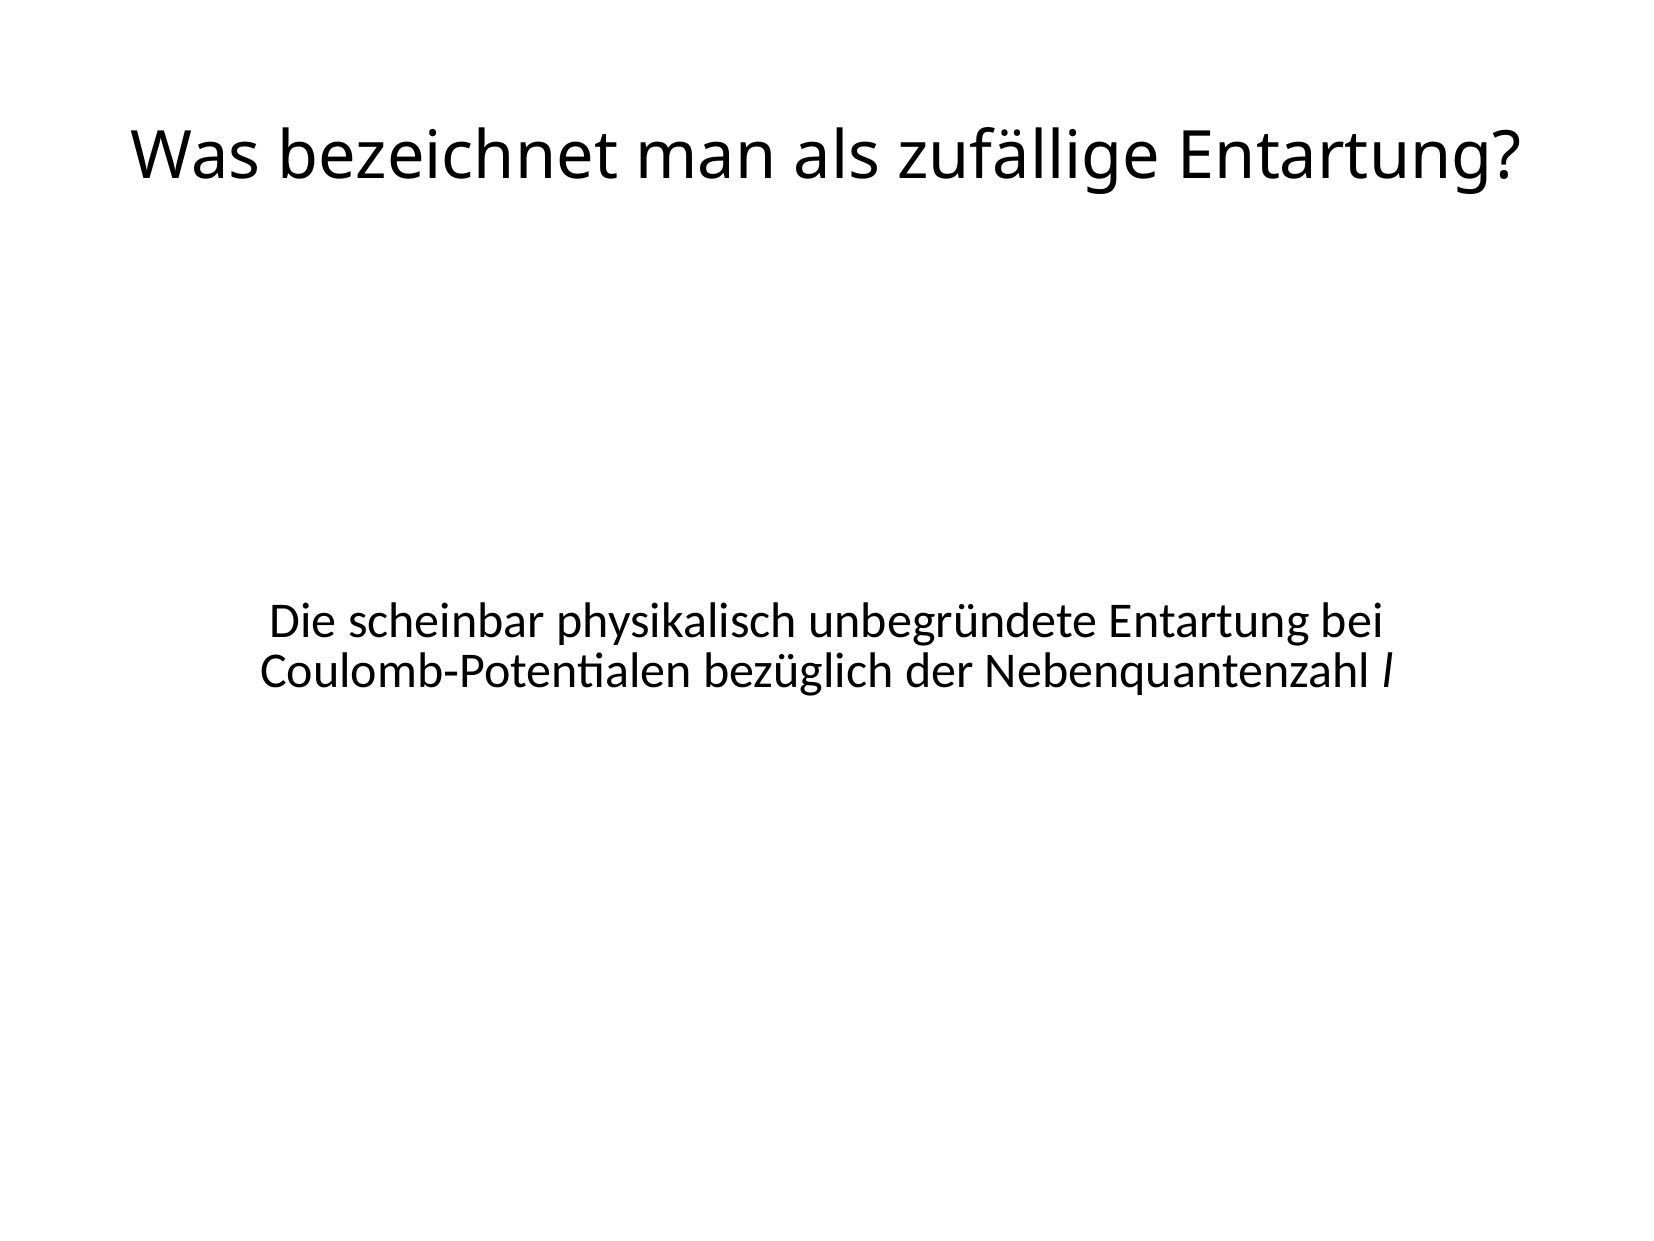

# Was bezeichnet man als zufällige Entartung?
Die scheinbar physikalisch unbegründete Entartung bei Coulomb‑Potentialen bezüglich der Nebenquantenzahl l